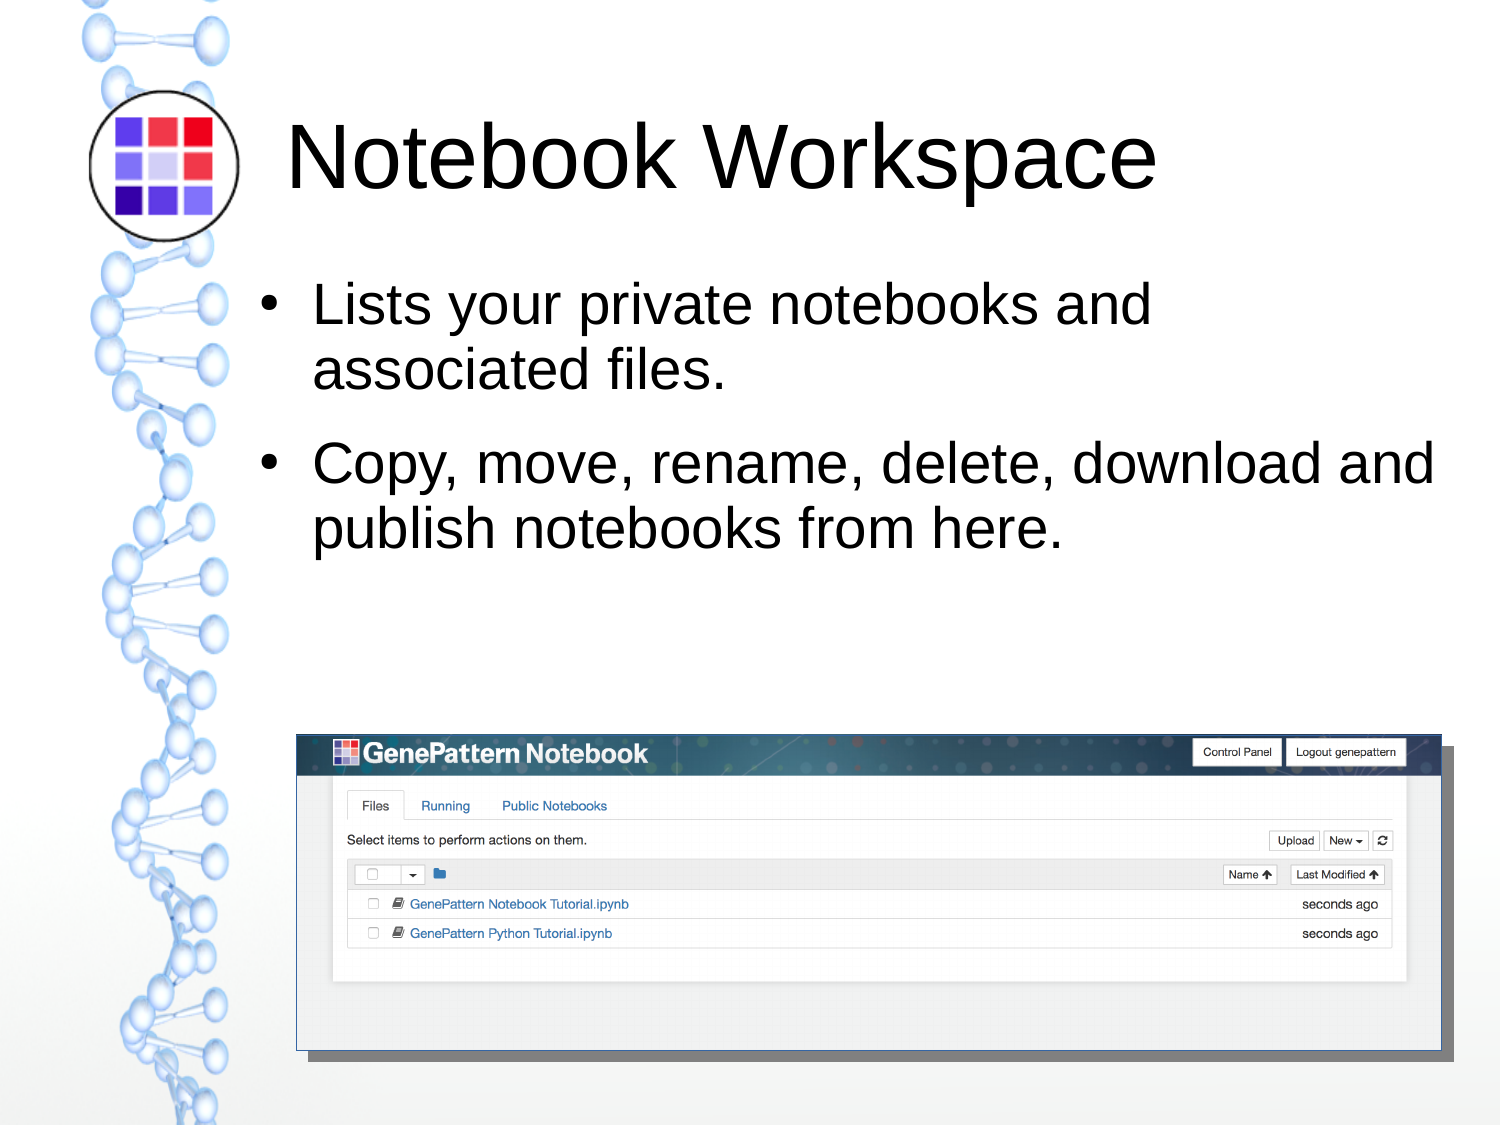

# Notebook Workspace
Lists your private notebooks and associated files.
Copy, move, rename, delete, download and publish notebooks from here.